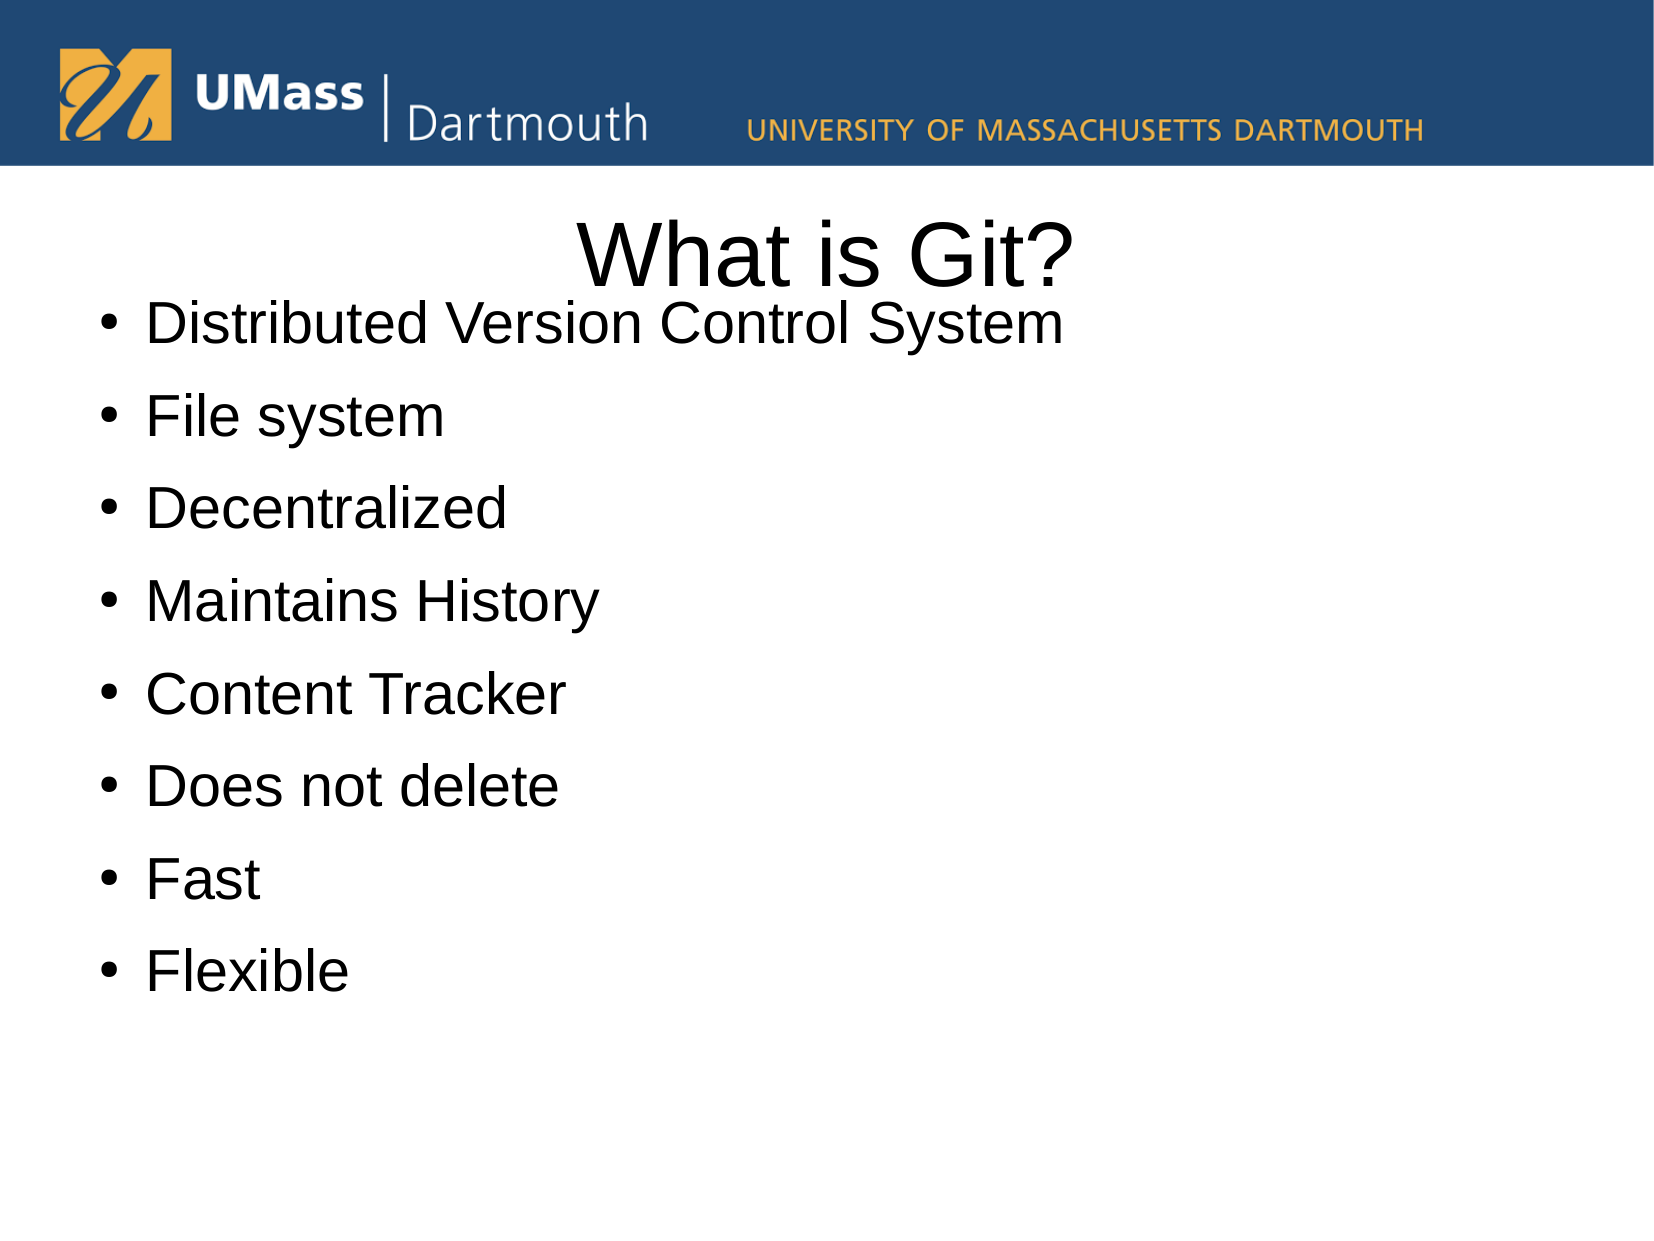

# What is Git?
Distributed Version Control System
File system
Decentralized
Maintains History
Content Tracker
Does not delete
Fast
Flexible